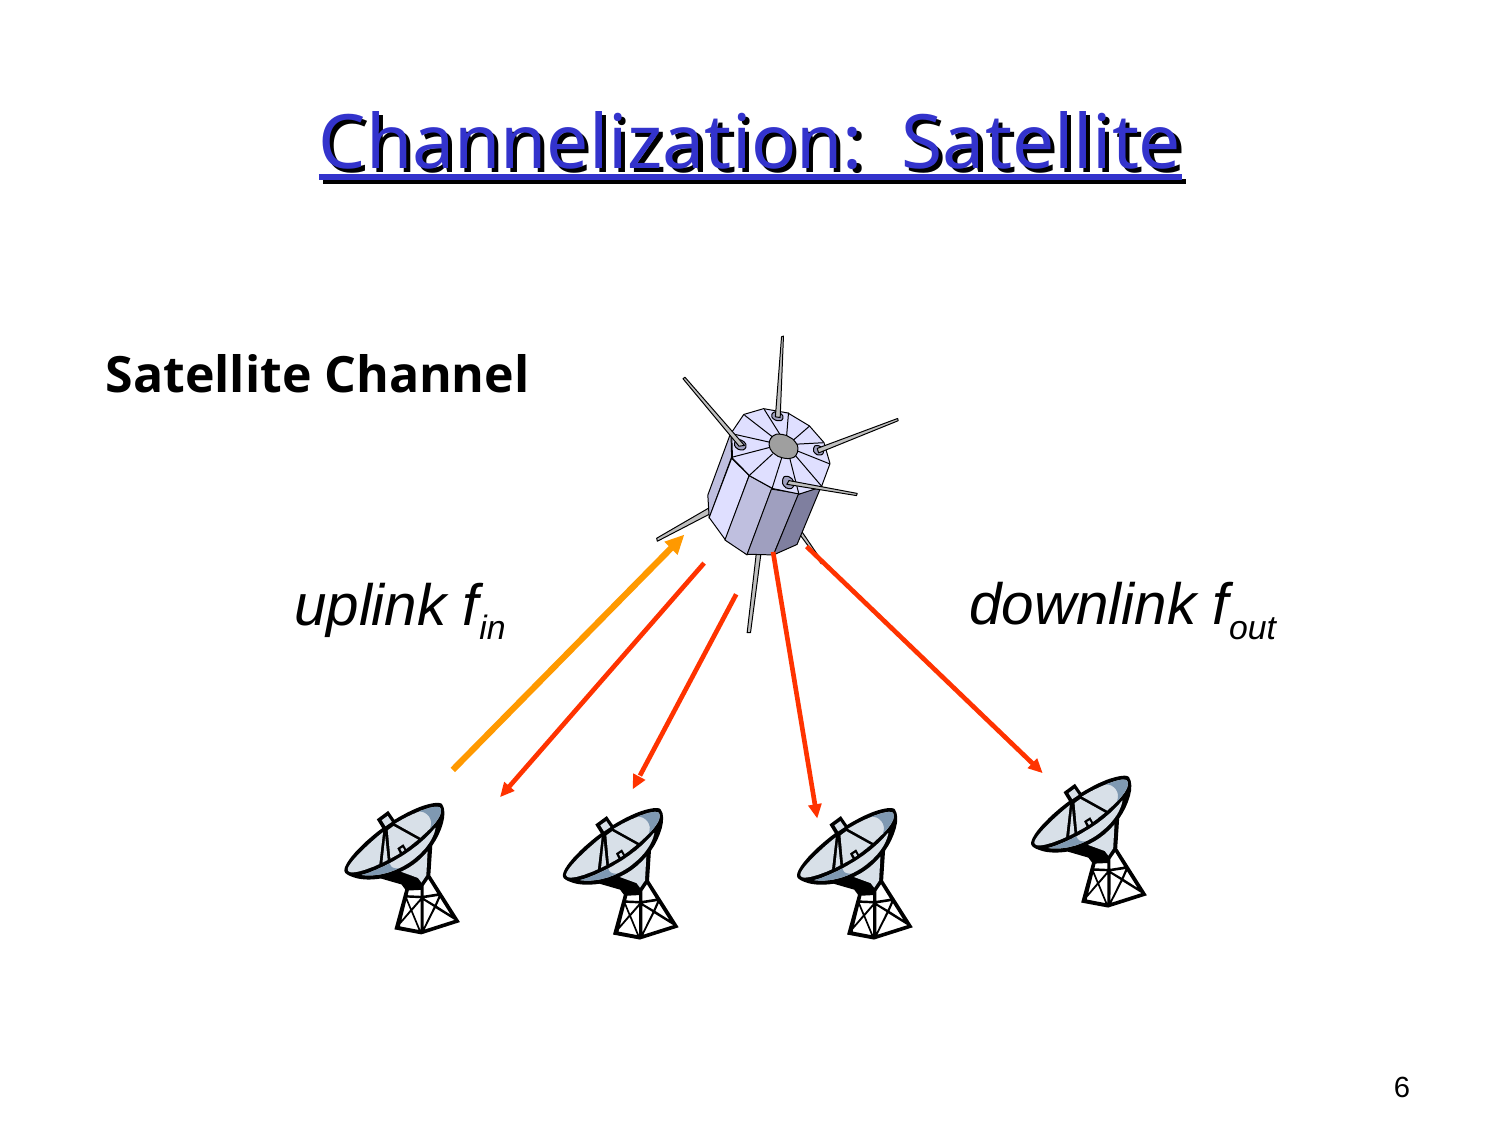

# Channelization: Satellite
Satellite Channel
downlink fout
uplink fin
6